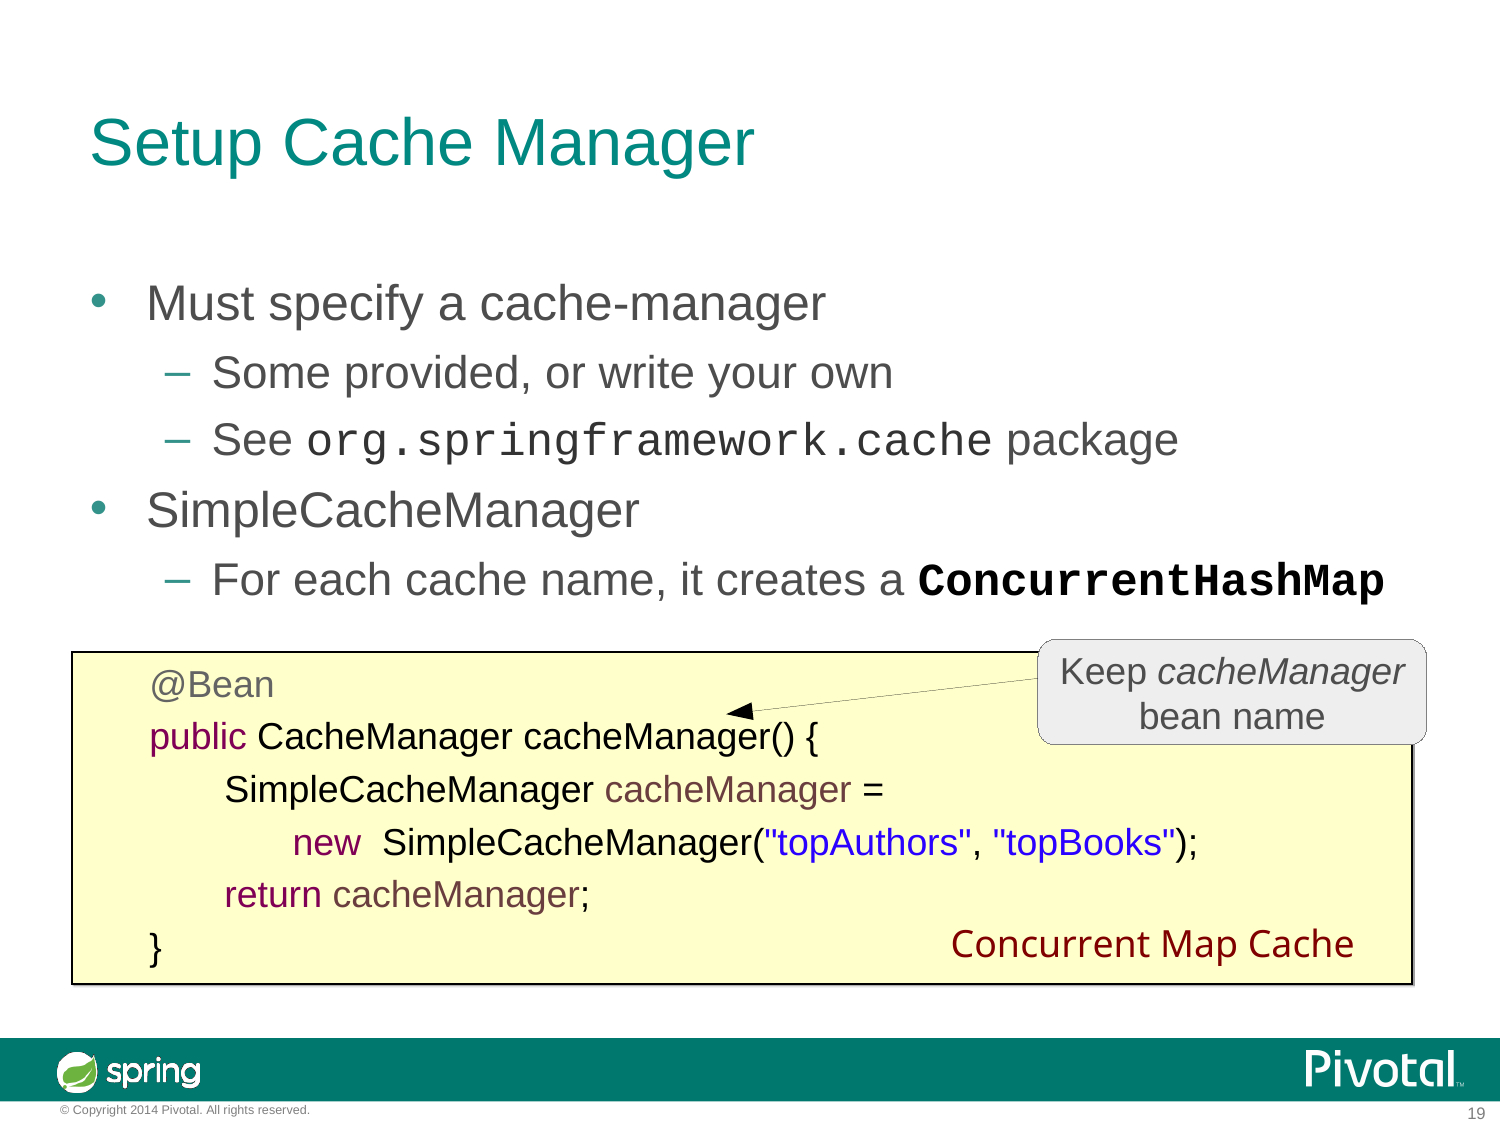

# Setup Cache Manager
Must specify a cache-manager
Some provided, or write your own
See org.springframework.cache package
SimpleCacheManager
For each cache name, it creates a ConcurrentHashMap
Keep cacheManager
bean name
	@Bean
	public CacheManager cacheManager() {
		SimpleCacheManager cacheManager =
 new SimpleCacheManager("topAuthors", "topBooks");
		return cacheManager;
	}
Concurrent Map Cache